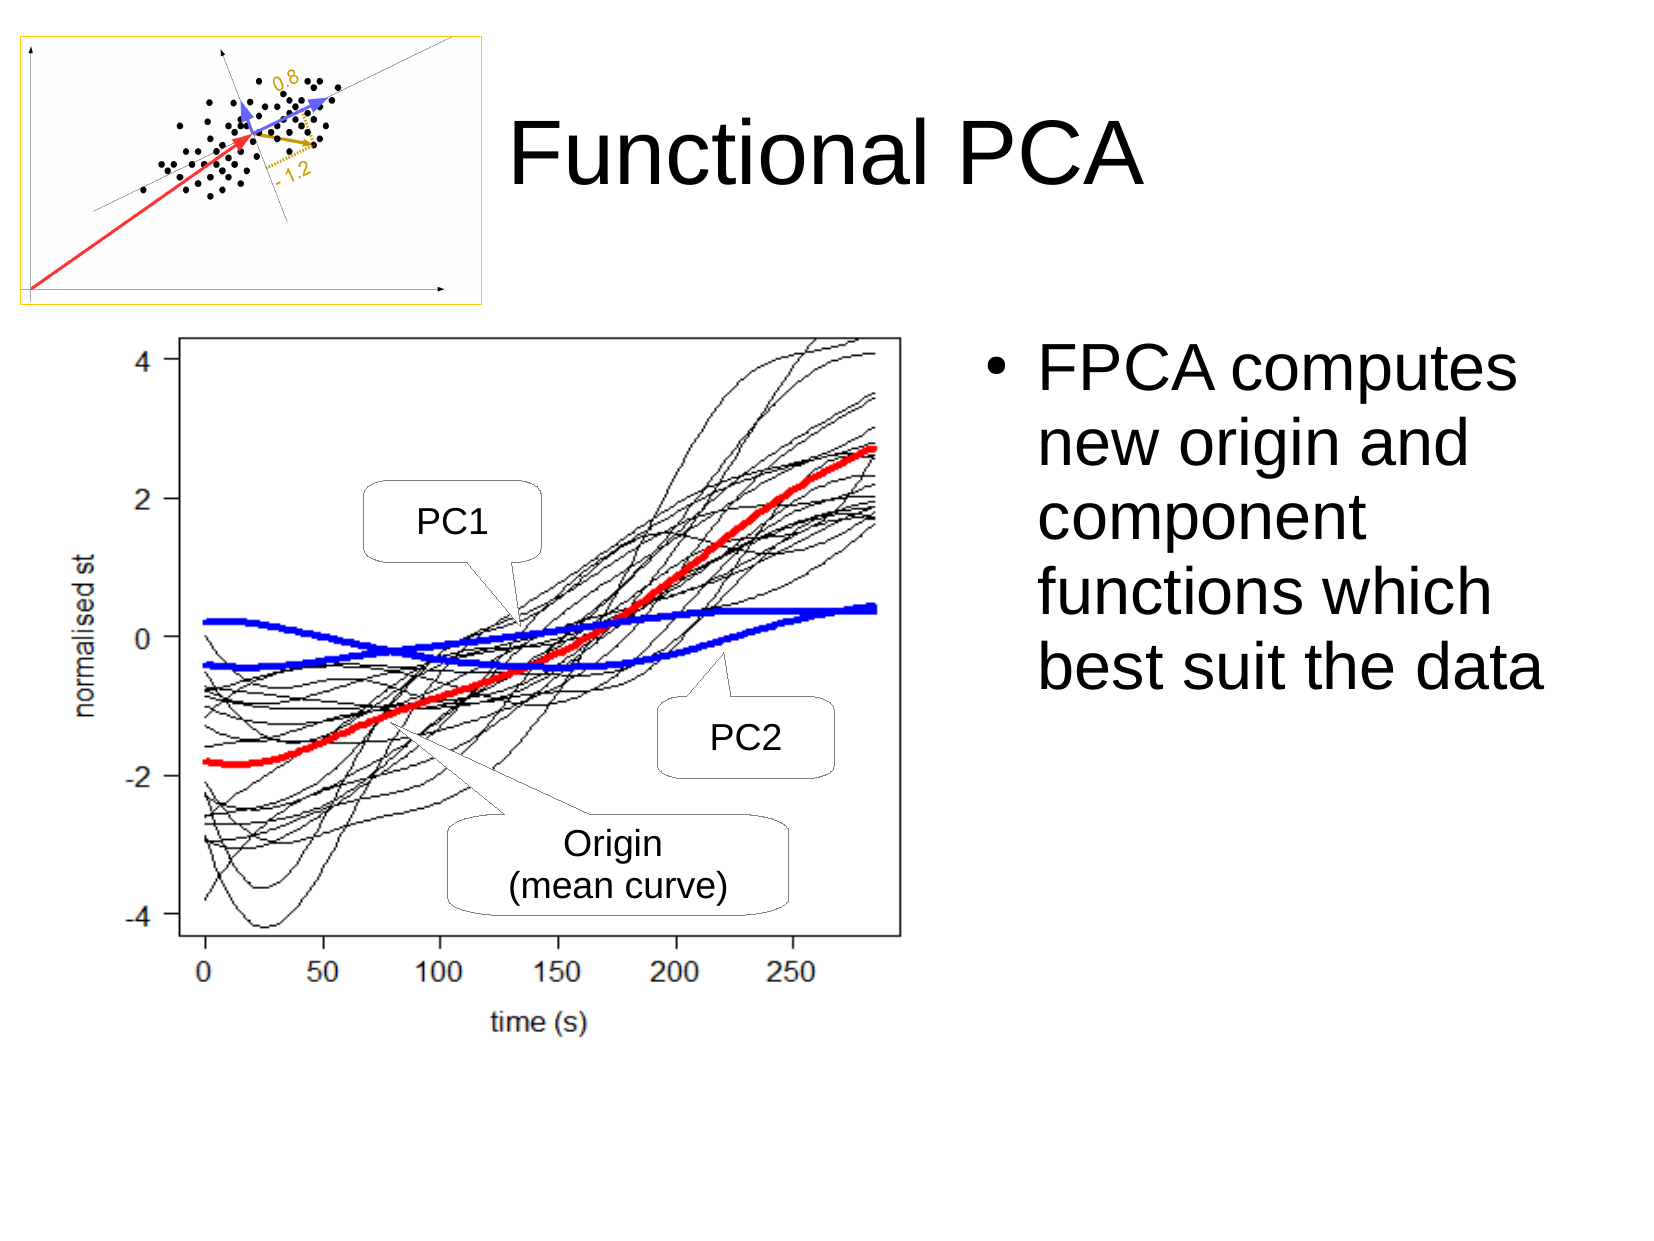

# Functional PCA
FPCA computes new origin and component functions which best suit the data
PC1
PC2
Origin
(mean curve)